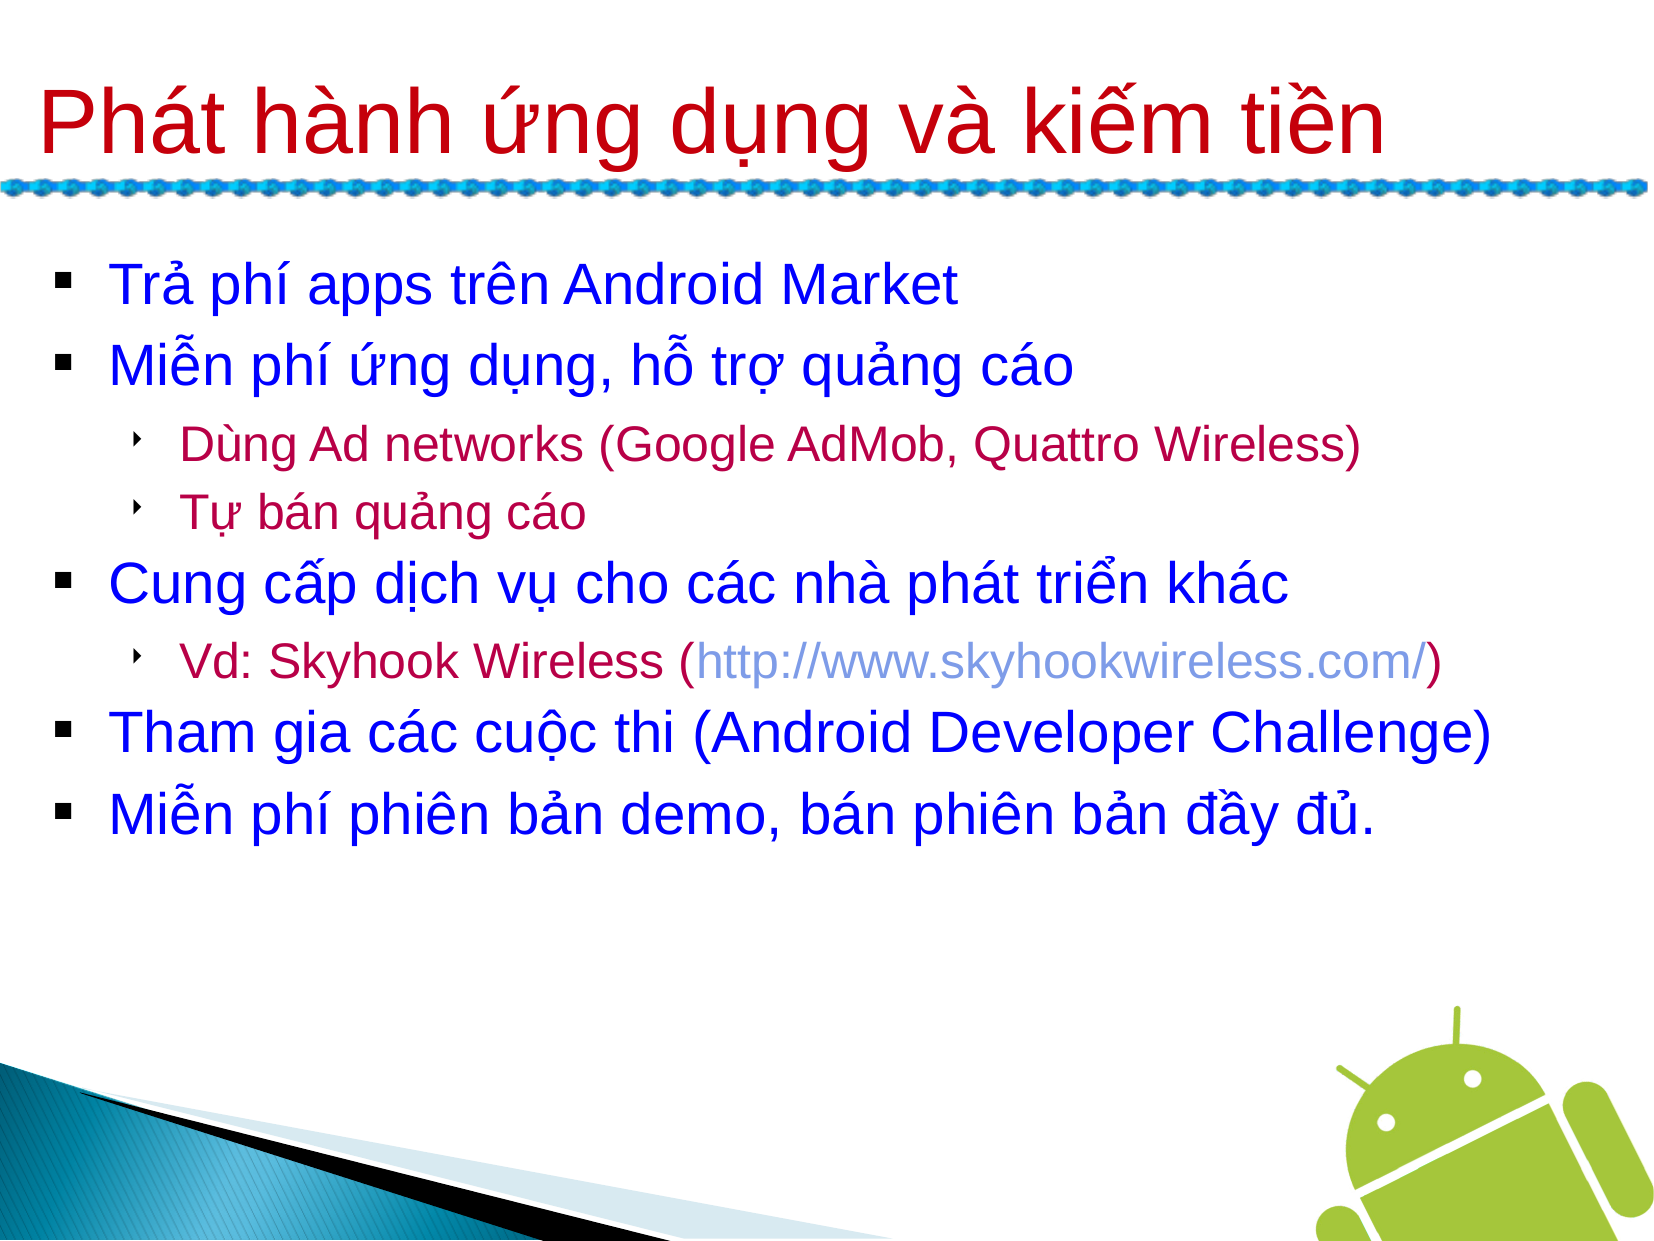

# Phát hành ứng dụng và kiếm tiền
Trả phí apps trên Android Market
Miễn phí ứng dụng, hỗ trợ quảng cáo
Dùng Ad networks (Google AdMob, Quattro Wireless)
Tự bán quảng cáo
Cung cấp dịch vụ cho các nhà phát triển khác
Vd: Skyhook Wireless (http://www.skyhookwireless.com/)
Tham gia các cuộc thi (Android Developer Challenge)
Miễn phí phiên bản demo, bán phiên bản đầy đủ.